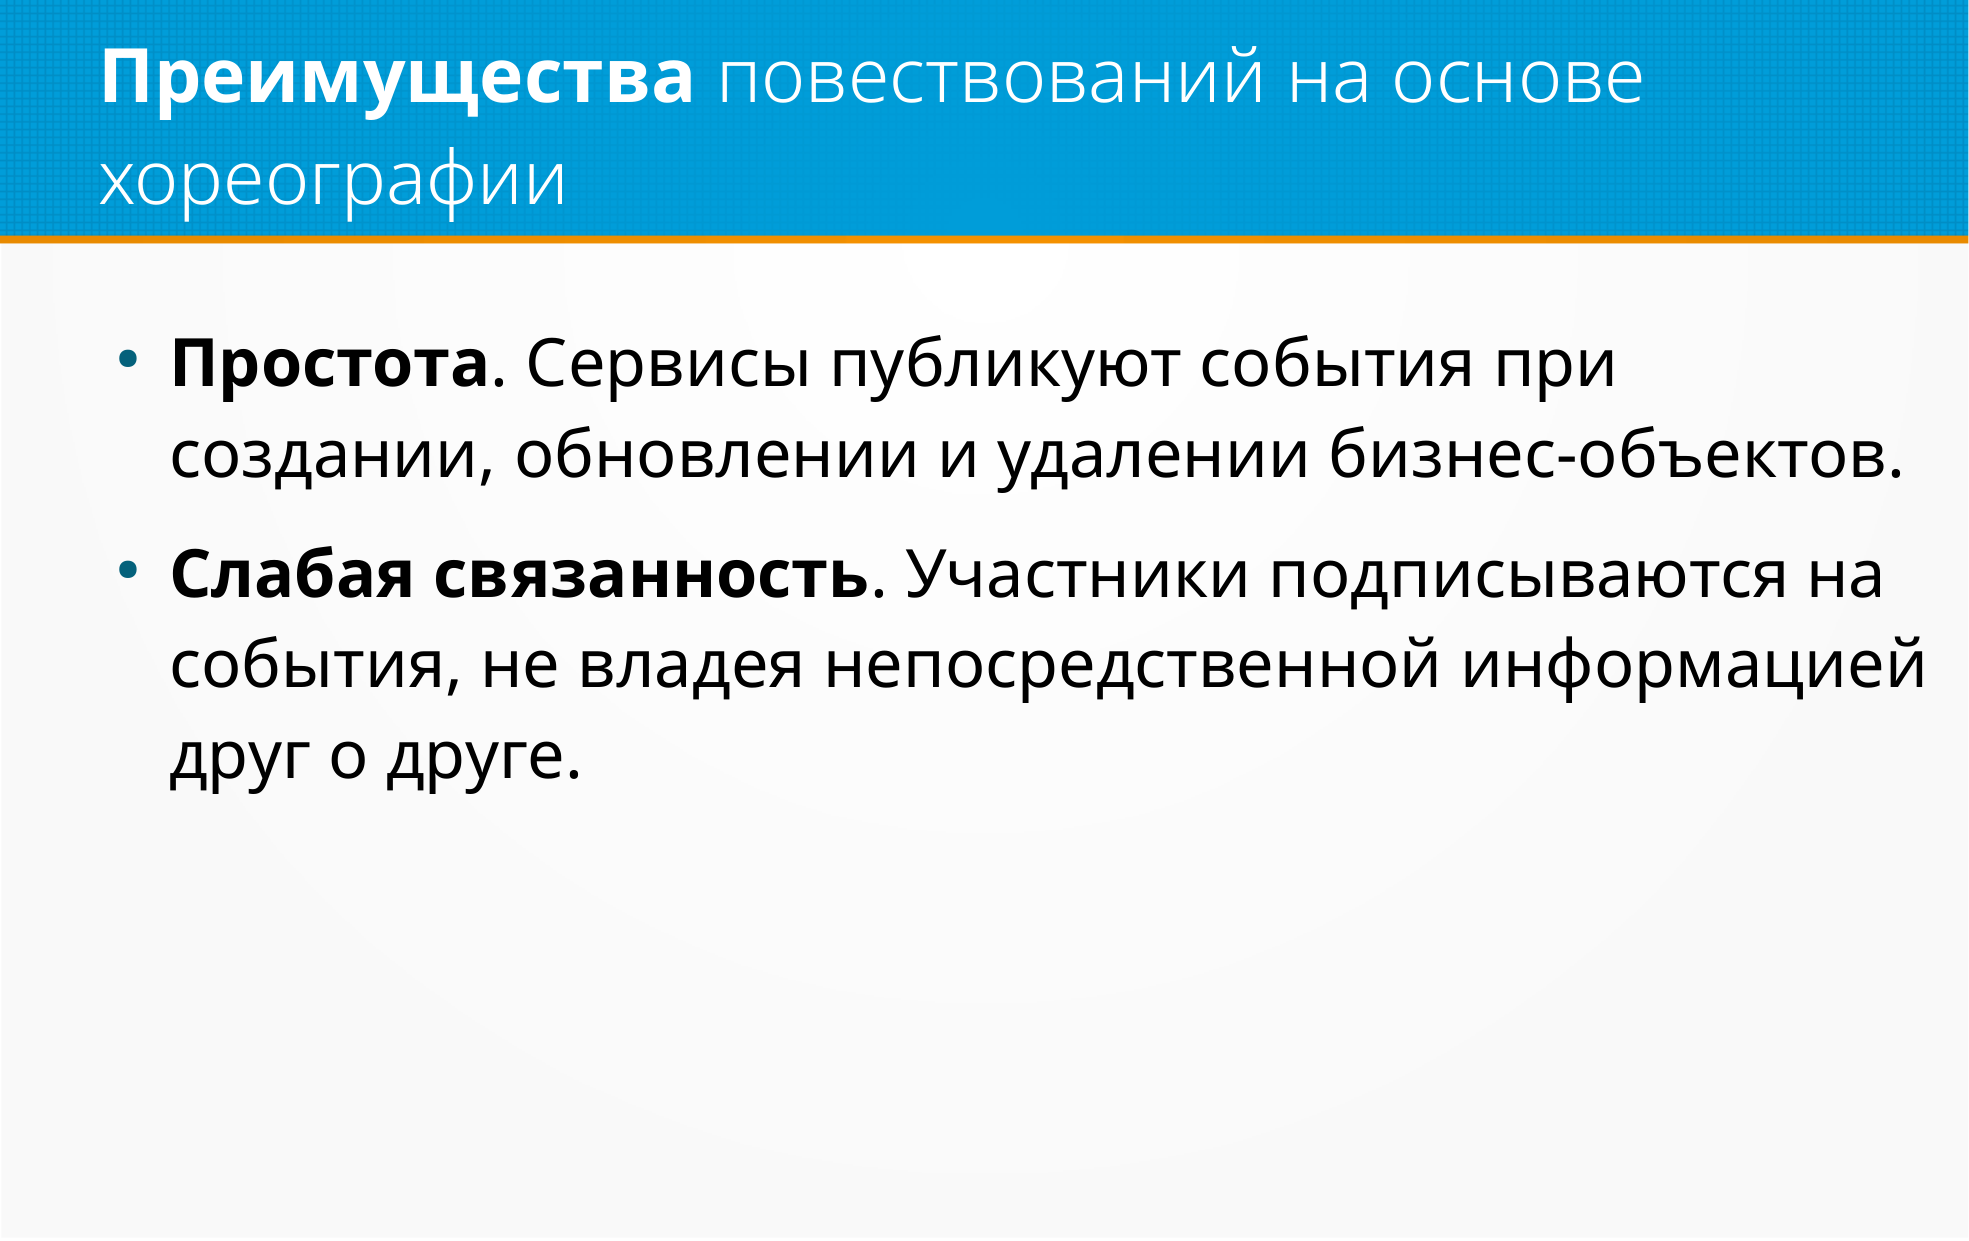

# Преимущества повествований на основе хореографии
Простота. Сервисы публикуют события при создании, обновлении и удалении бизнес-объектов.
Слабая связанность. Участники подписываются на события, не владея непосредственной информацией друг о друге.